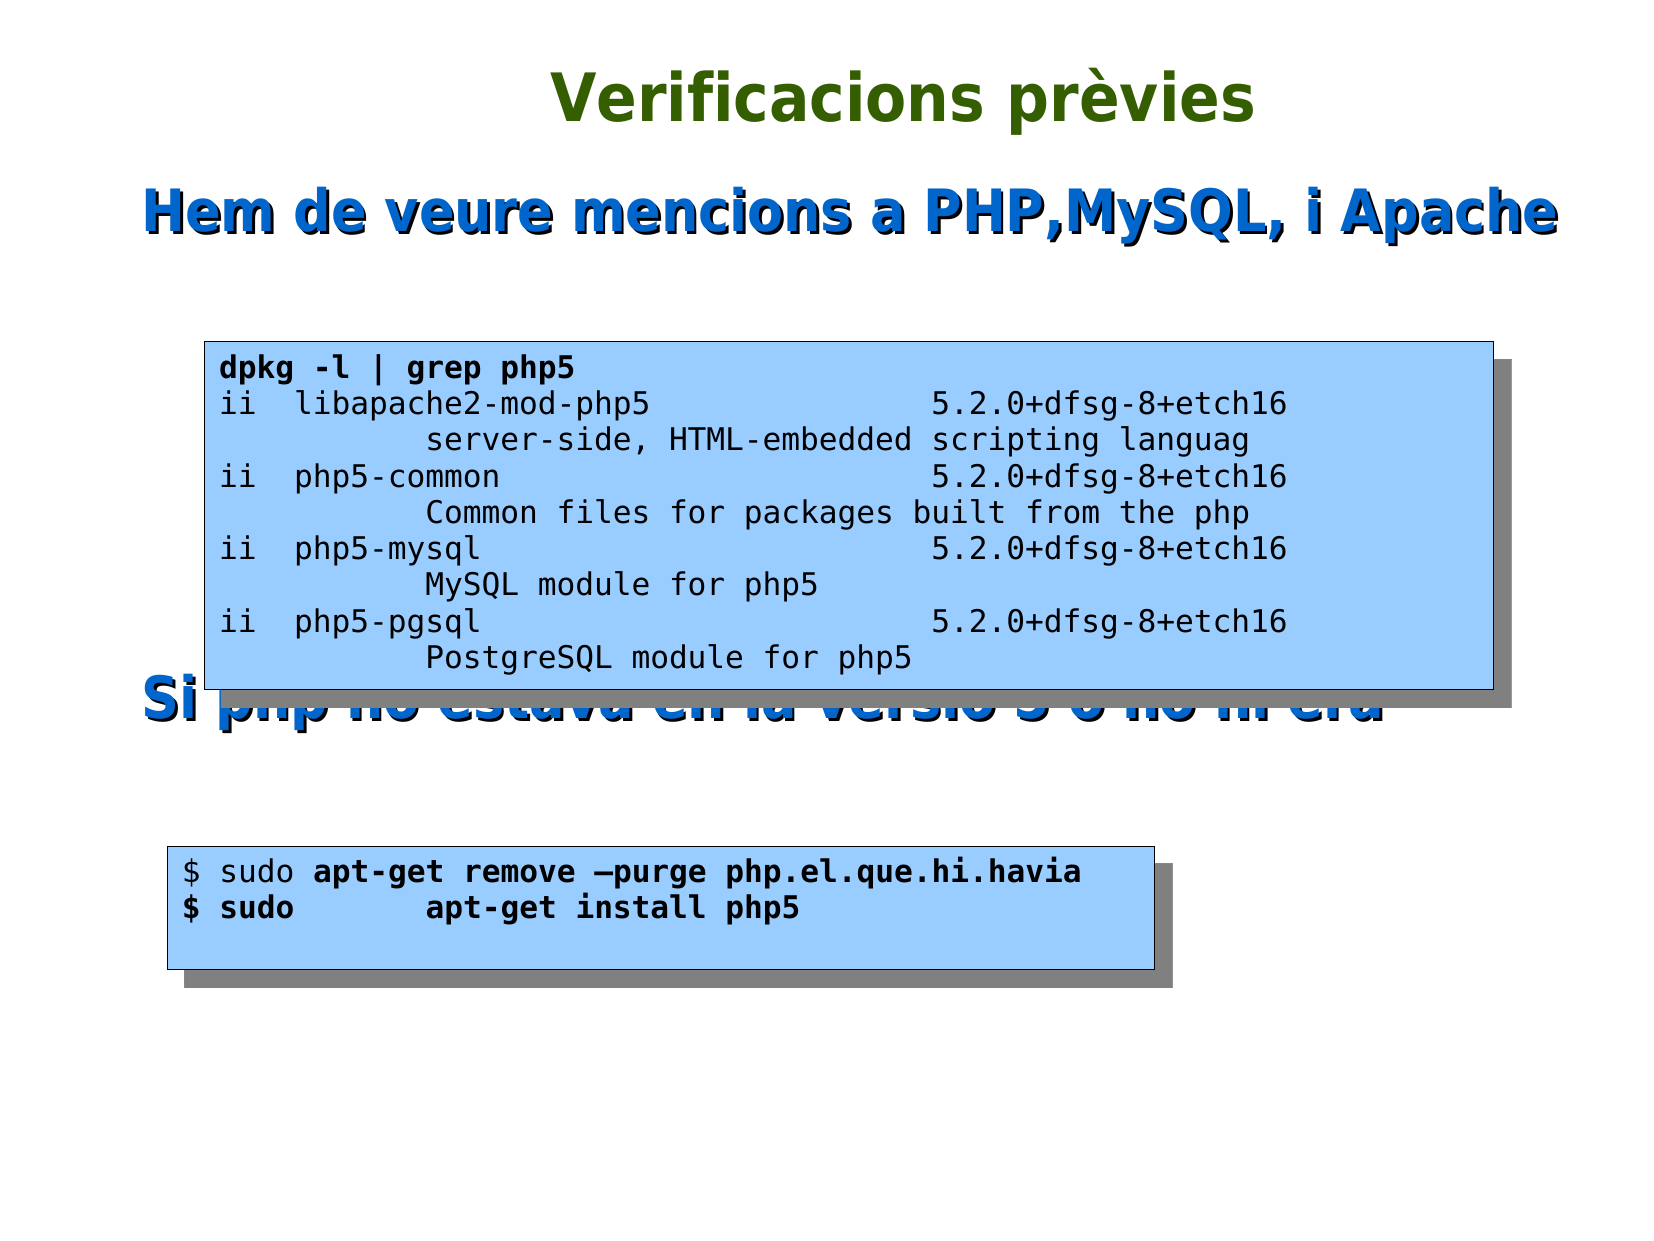

# Verificacions prèvies
Hem de veure mencions a PHP,MySQL, i Apache
Si php no estava en la versió 5 o no hi era
dpkg -l | grep php5
ii libapache2-mod-php5 5.2.0+dfsg-8+etch16 server-side, HTML-embedded scripting languag
ii php5-common 5.2.0+dfsg-8+etch16 Common files for packages built from the php
ii php5-mysql 5.2.0+dfsg-8+etch16 MySQL module for php5
ii php5-pgsql 5.2.0+dfsg-8+etch16 PostgreSQL module for php5
$ sudo apt-get remove –purge php.el.que.hi.havia
$ sudo apt-get install php5